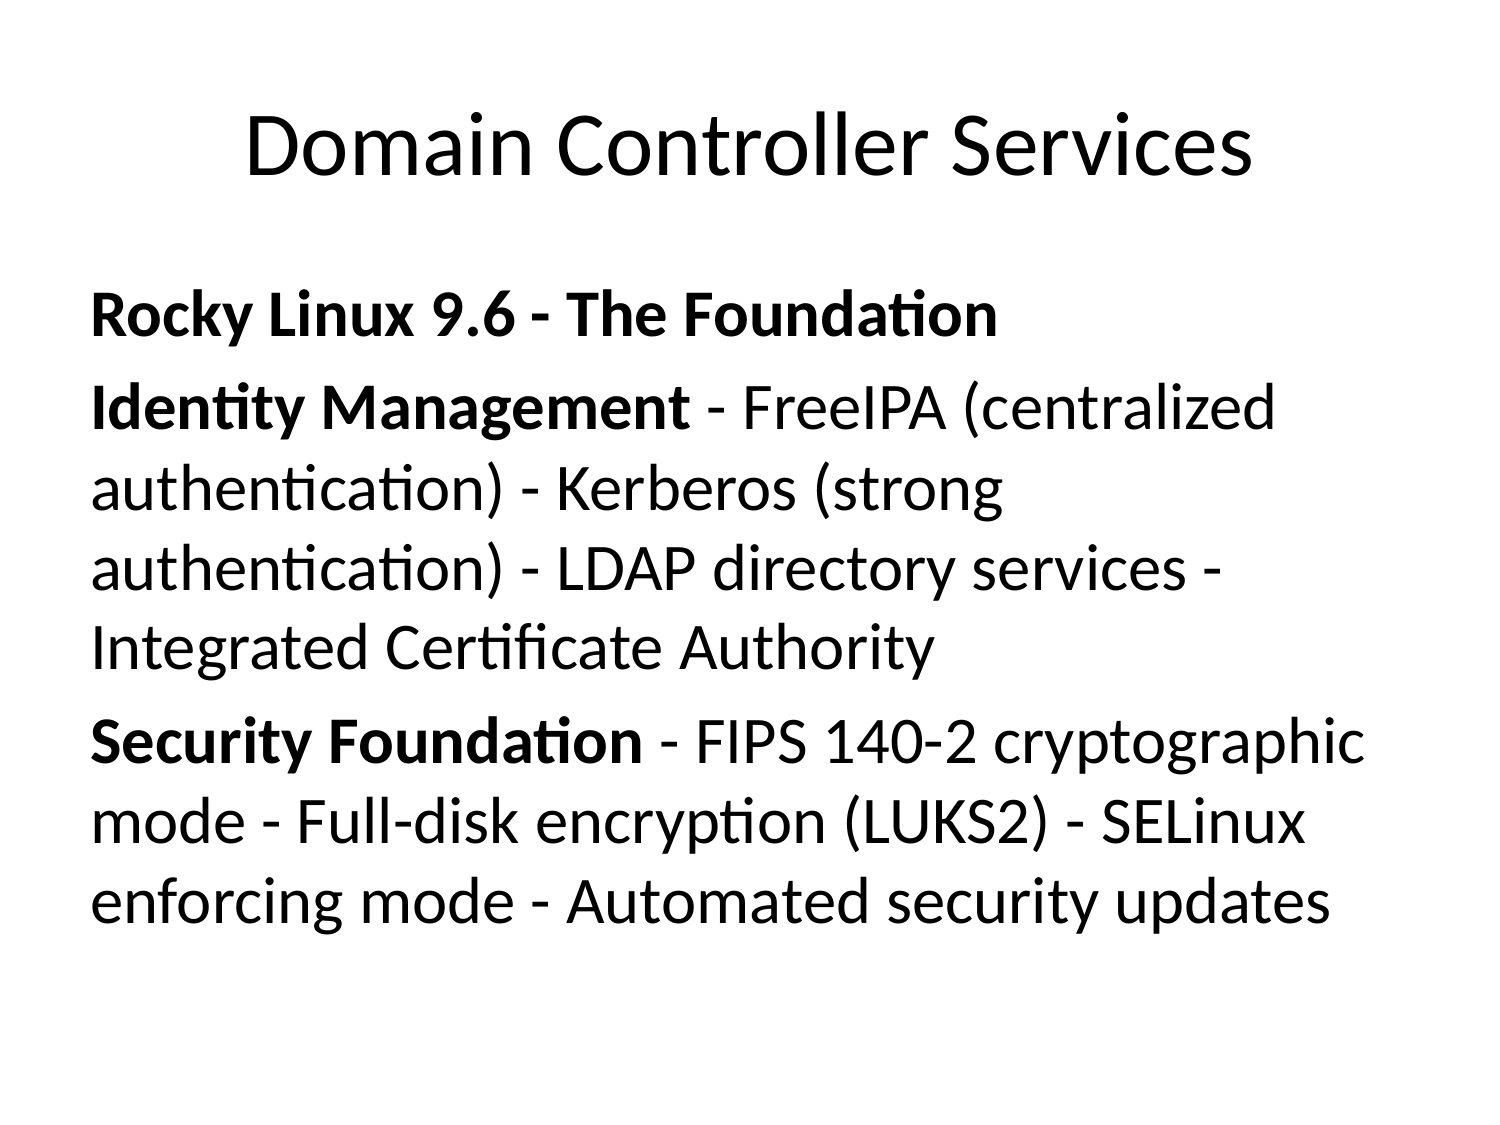

# Domain Controller Services
Rocky Linux 9.6 - The Foundation
Identity Management - FreeIPA (centralized authentication) - Kerberos (strong authentication) - LDAP directory services - Integrated Certificate Authority
Security Foundation - FIPS 140-2 cryptographic mode - Full-disk encryption (LUKS2) - SELinux enforcing mode - Automated security updates